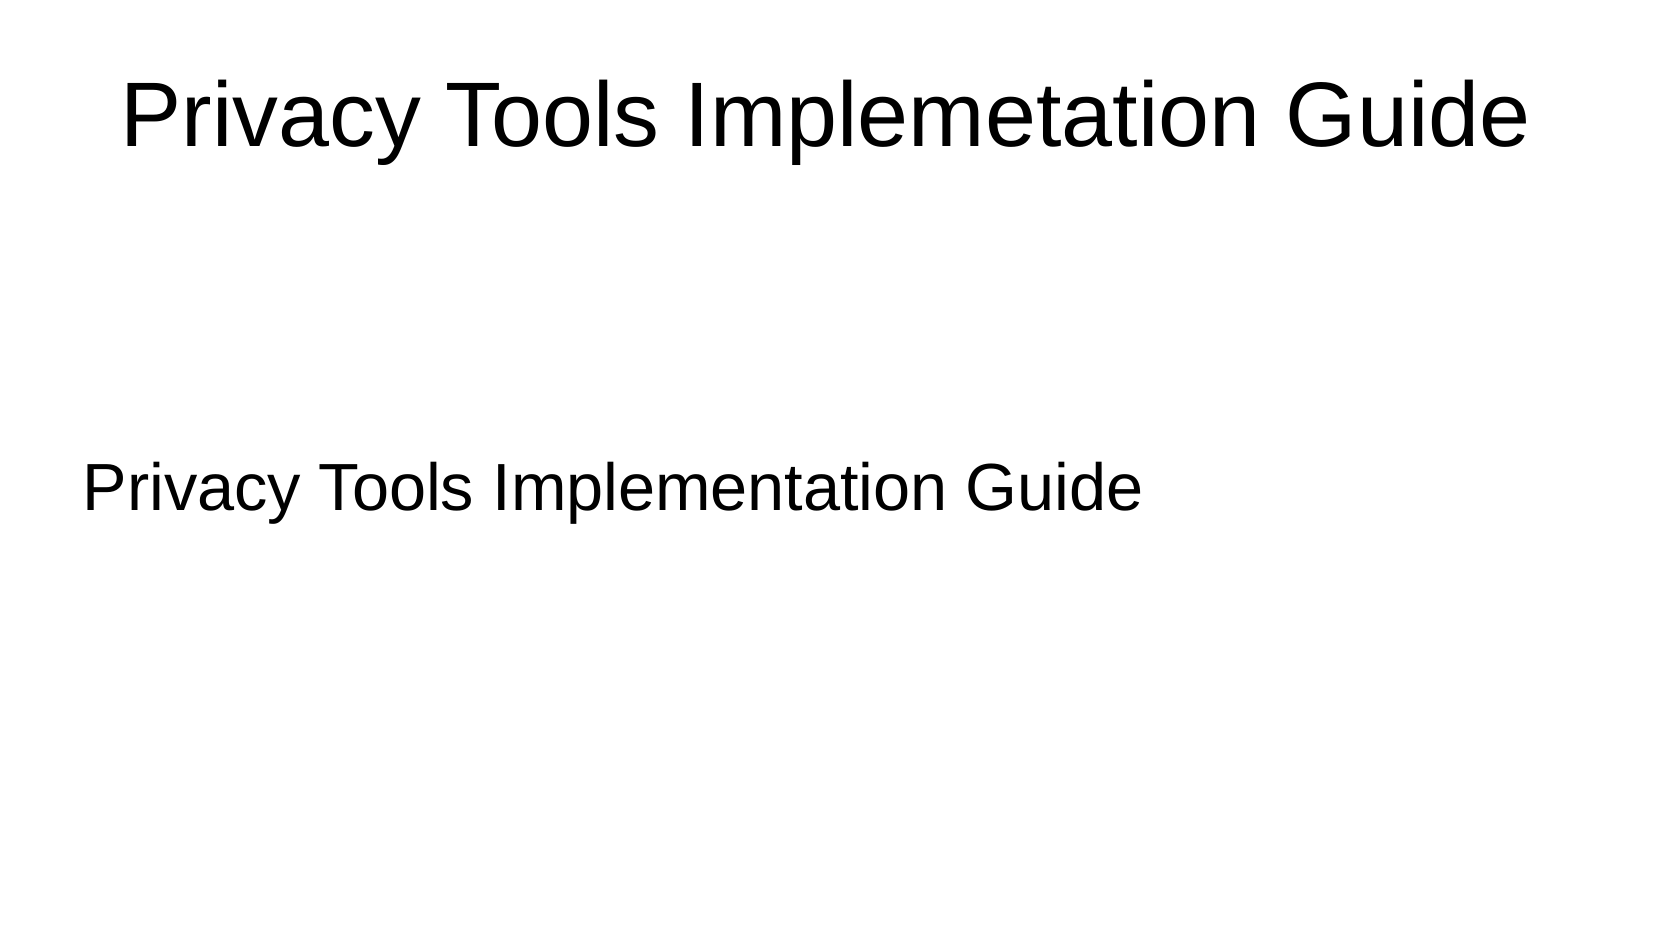

# Privacy Tools Implemetation Guide
Privacy Tools Implementation Guide